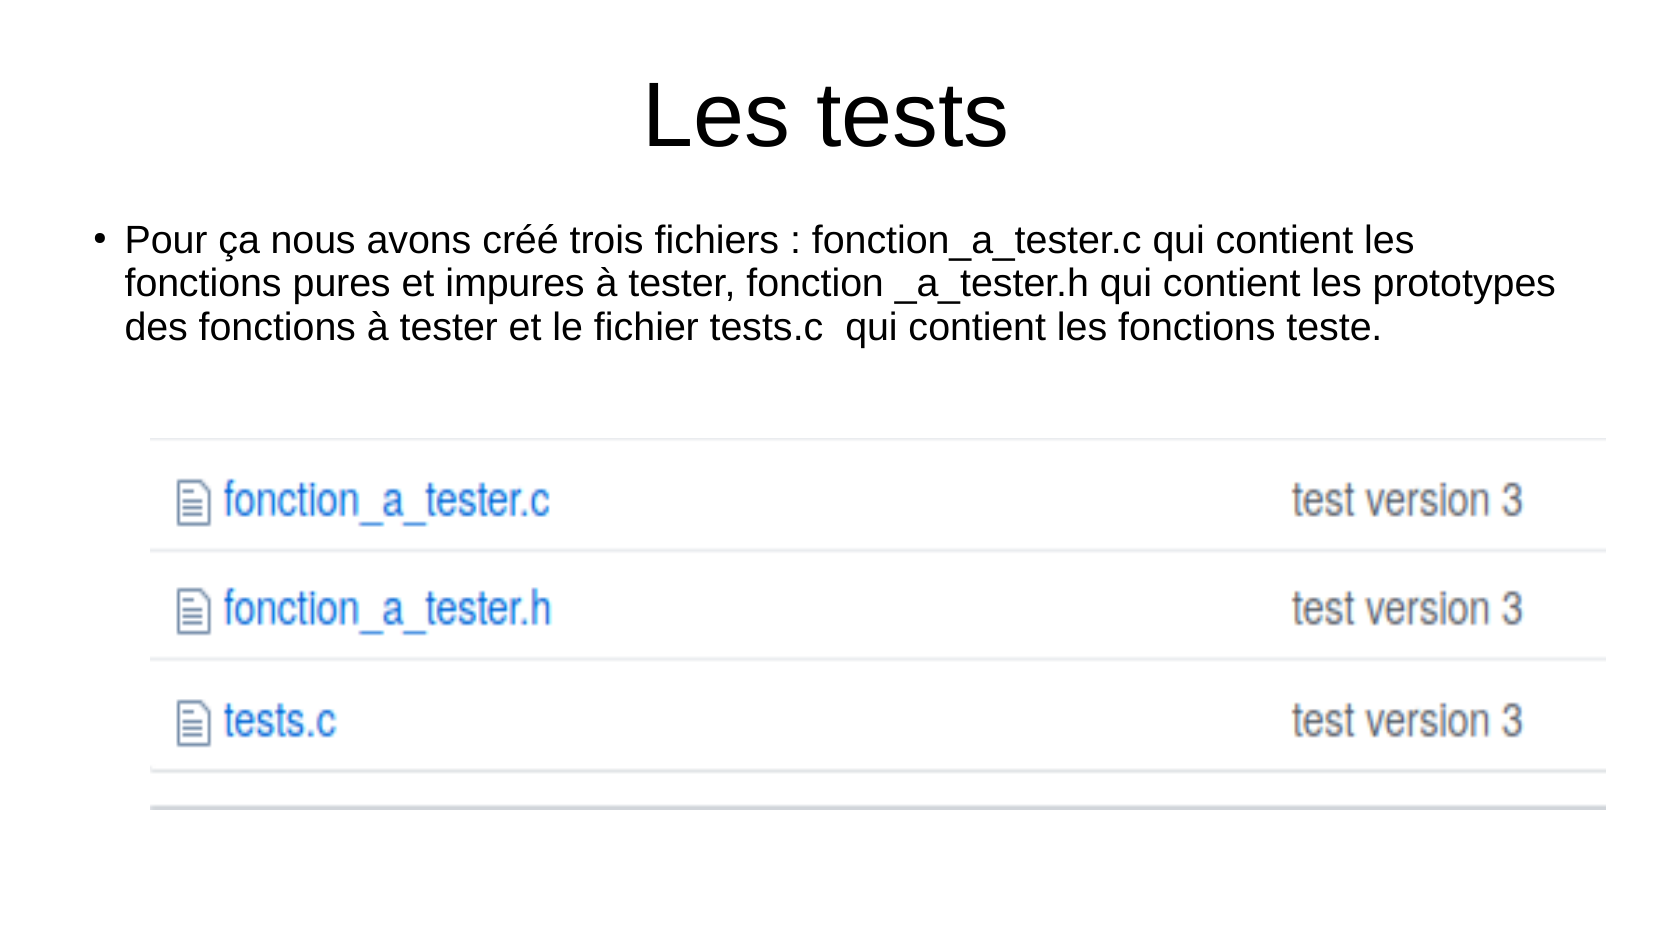

# Les tests
Pour ça nous avons créé trois fichiers : fonction_a_tester.c qui contient les fonctions pures et impures à tester, fonction _a_tester.h qui contient les prototypes des fonctions à tester et le fichier tests.c qui contient les fonctions teste.